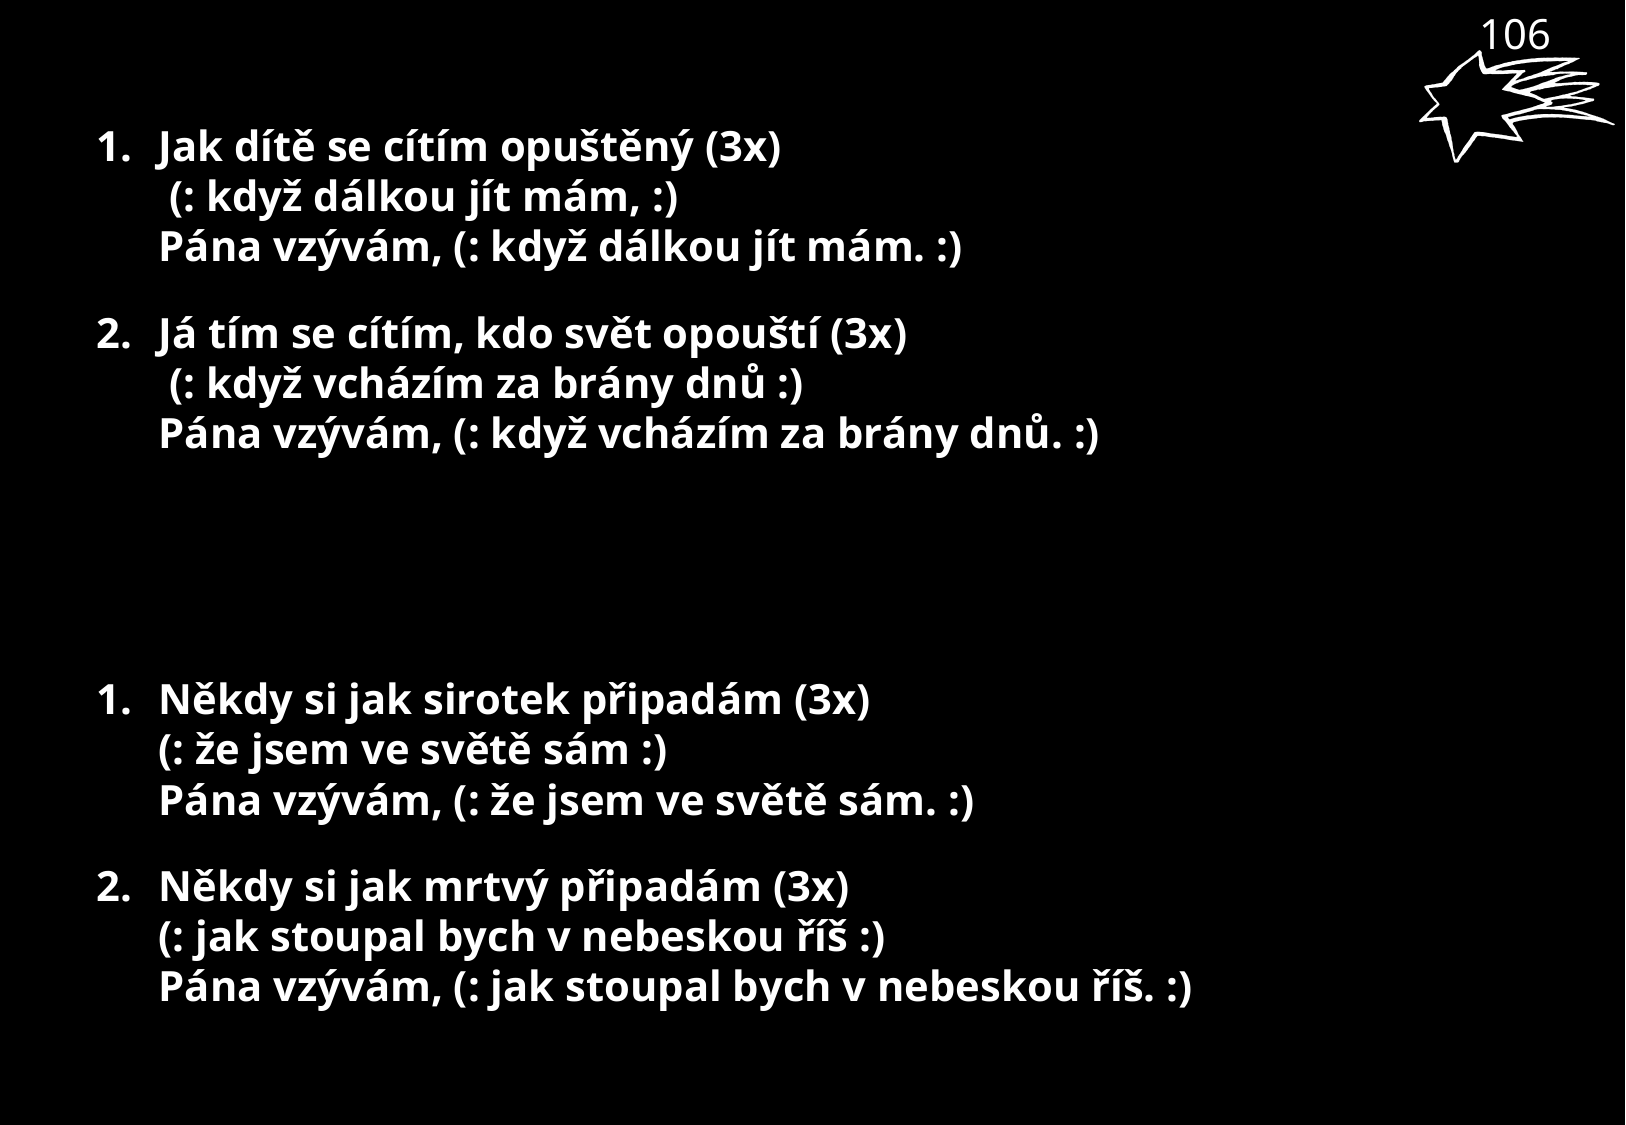

106
# Jak dítě se cítím opuštěný (3x) (: když dálkou jít mám, :) Pána vzývám, (: když dálkou jít mám. :)
Já tím se cítím, kdo svět opouští (3x)
 (: když vcházím za brány dnů :)
Pána vzývám, (: když vcházím za brány dnů. :)
1. 	Někdy si jak sirotek připadám (3x)
(: že jsem ve světě sám :)
Pána vzývám, (: že jsem ve světě sám. :)
2. 	Někdy si jak mrtvý připadám (3x)
(: jak stoupal bych v nebeskou říš :)
Pána vzývám, (: jak stoupal bych v nebeskou říš. :)